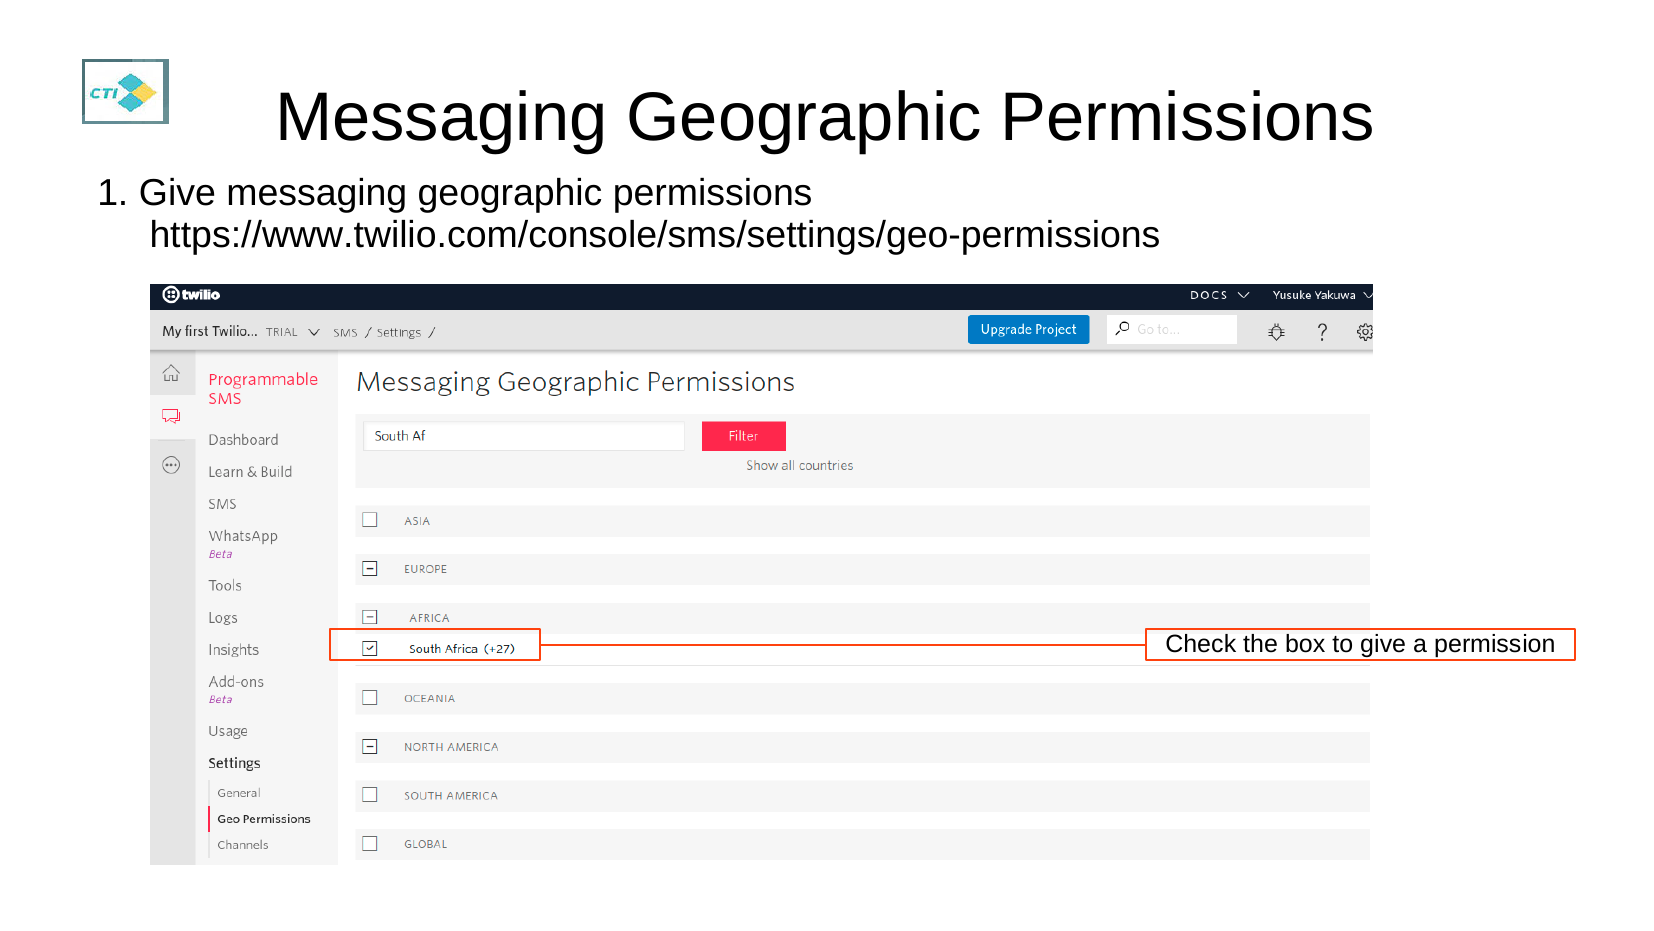

# Messaging Geographic Permissions
1. Give messaging geographic permissions
 https://www.twilio.com/console/sms/settings/geo-permissions
Check the box to give a permission